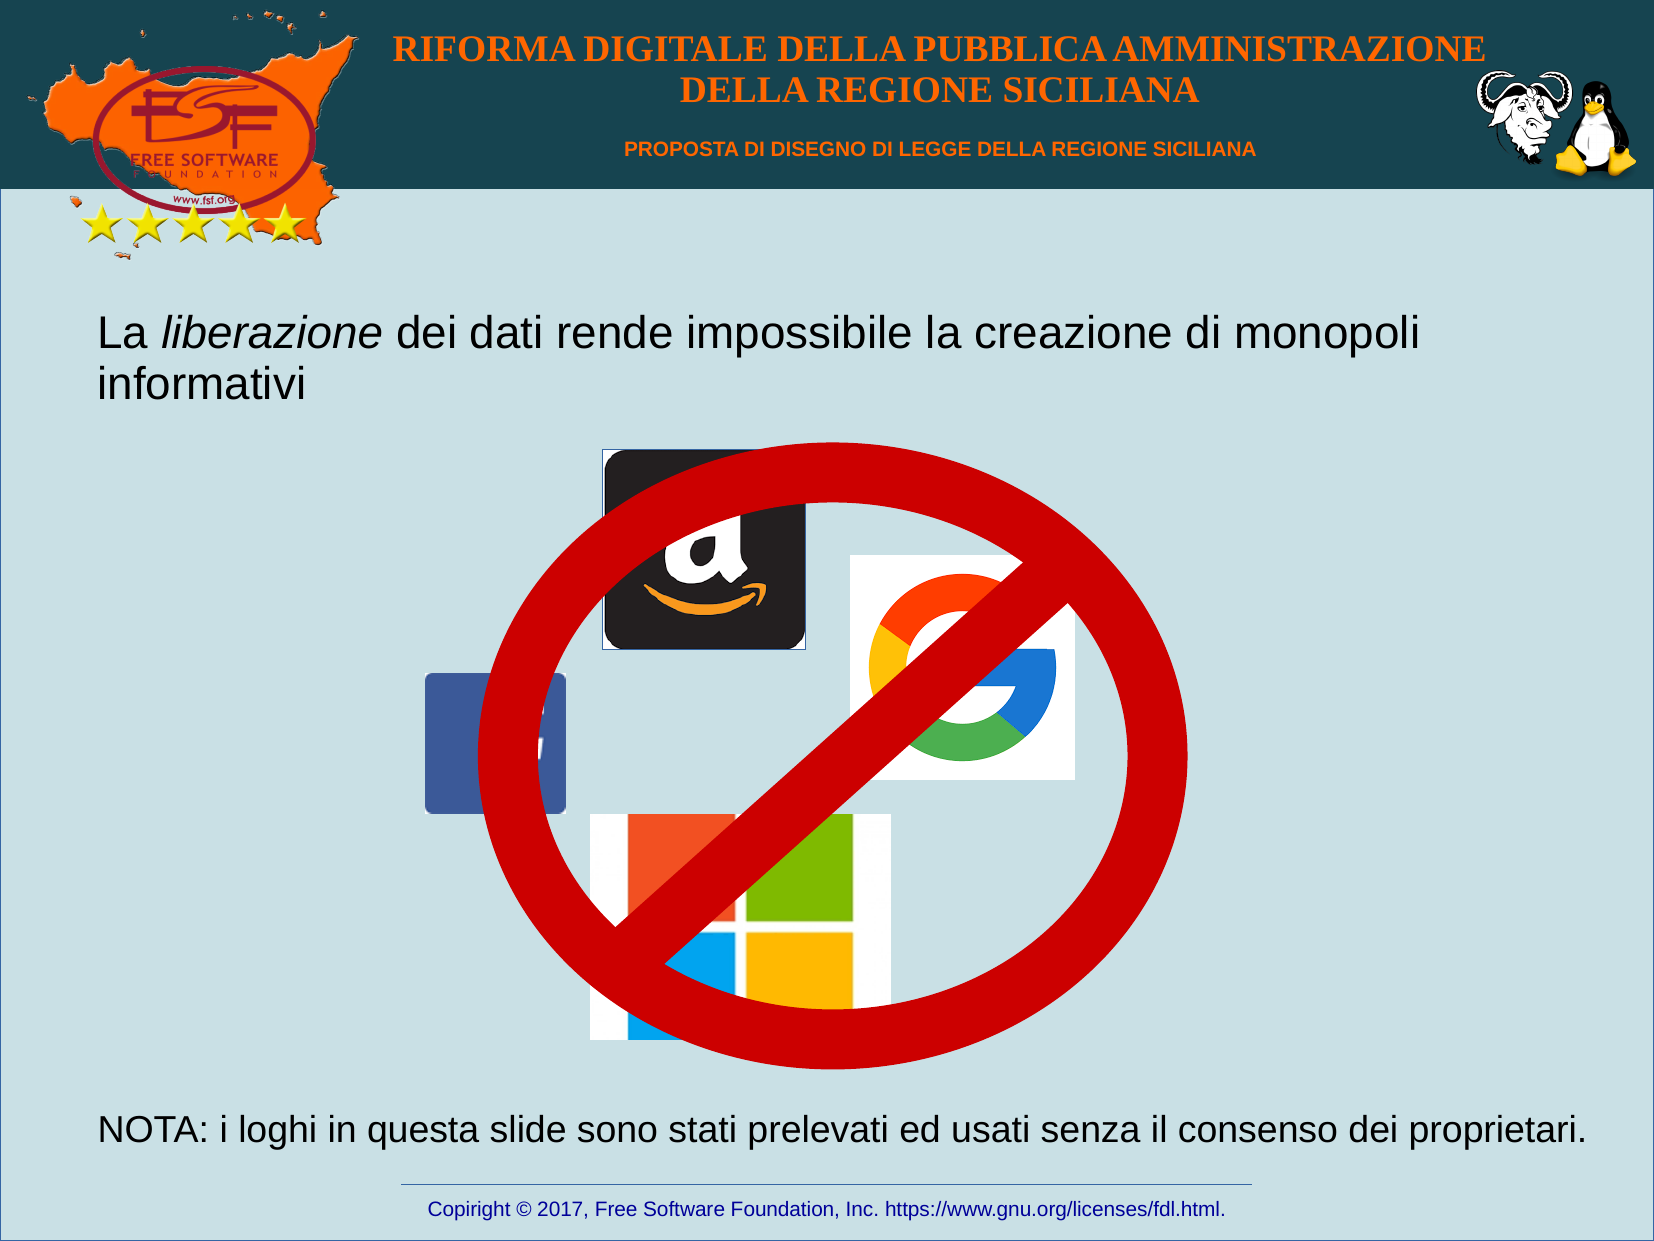

La liberazione dei dati rende impossibile la creazione di monopoli informativi
NOTA: i loghi in questa slide sono stati prelevati ed usati senza il consenso dei proprietari.